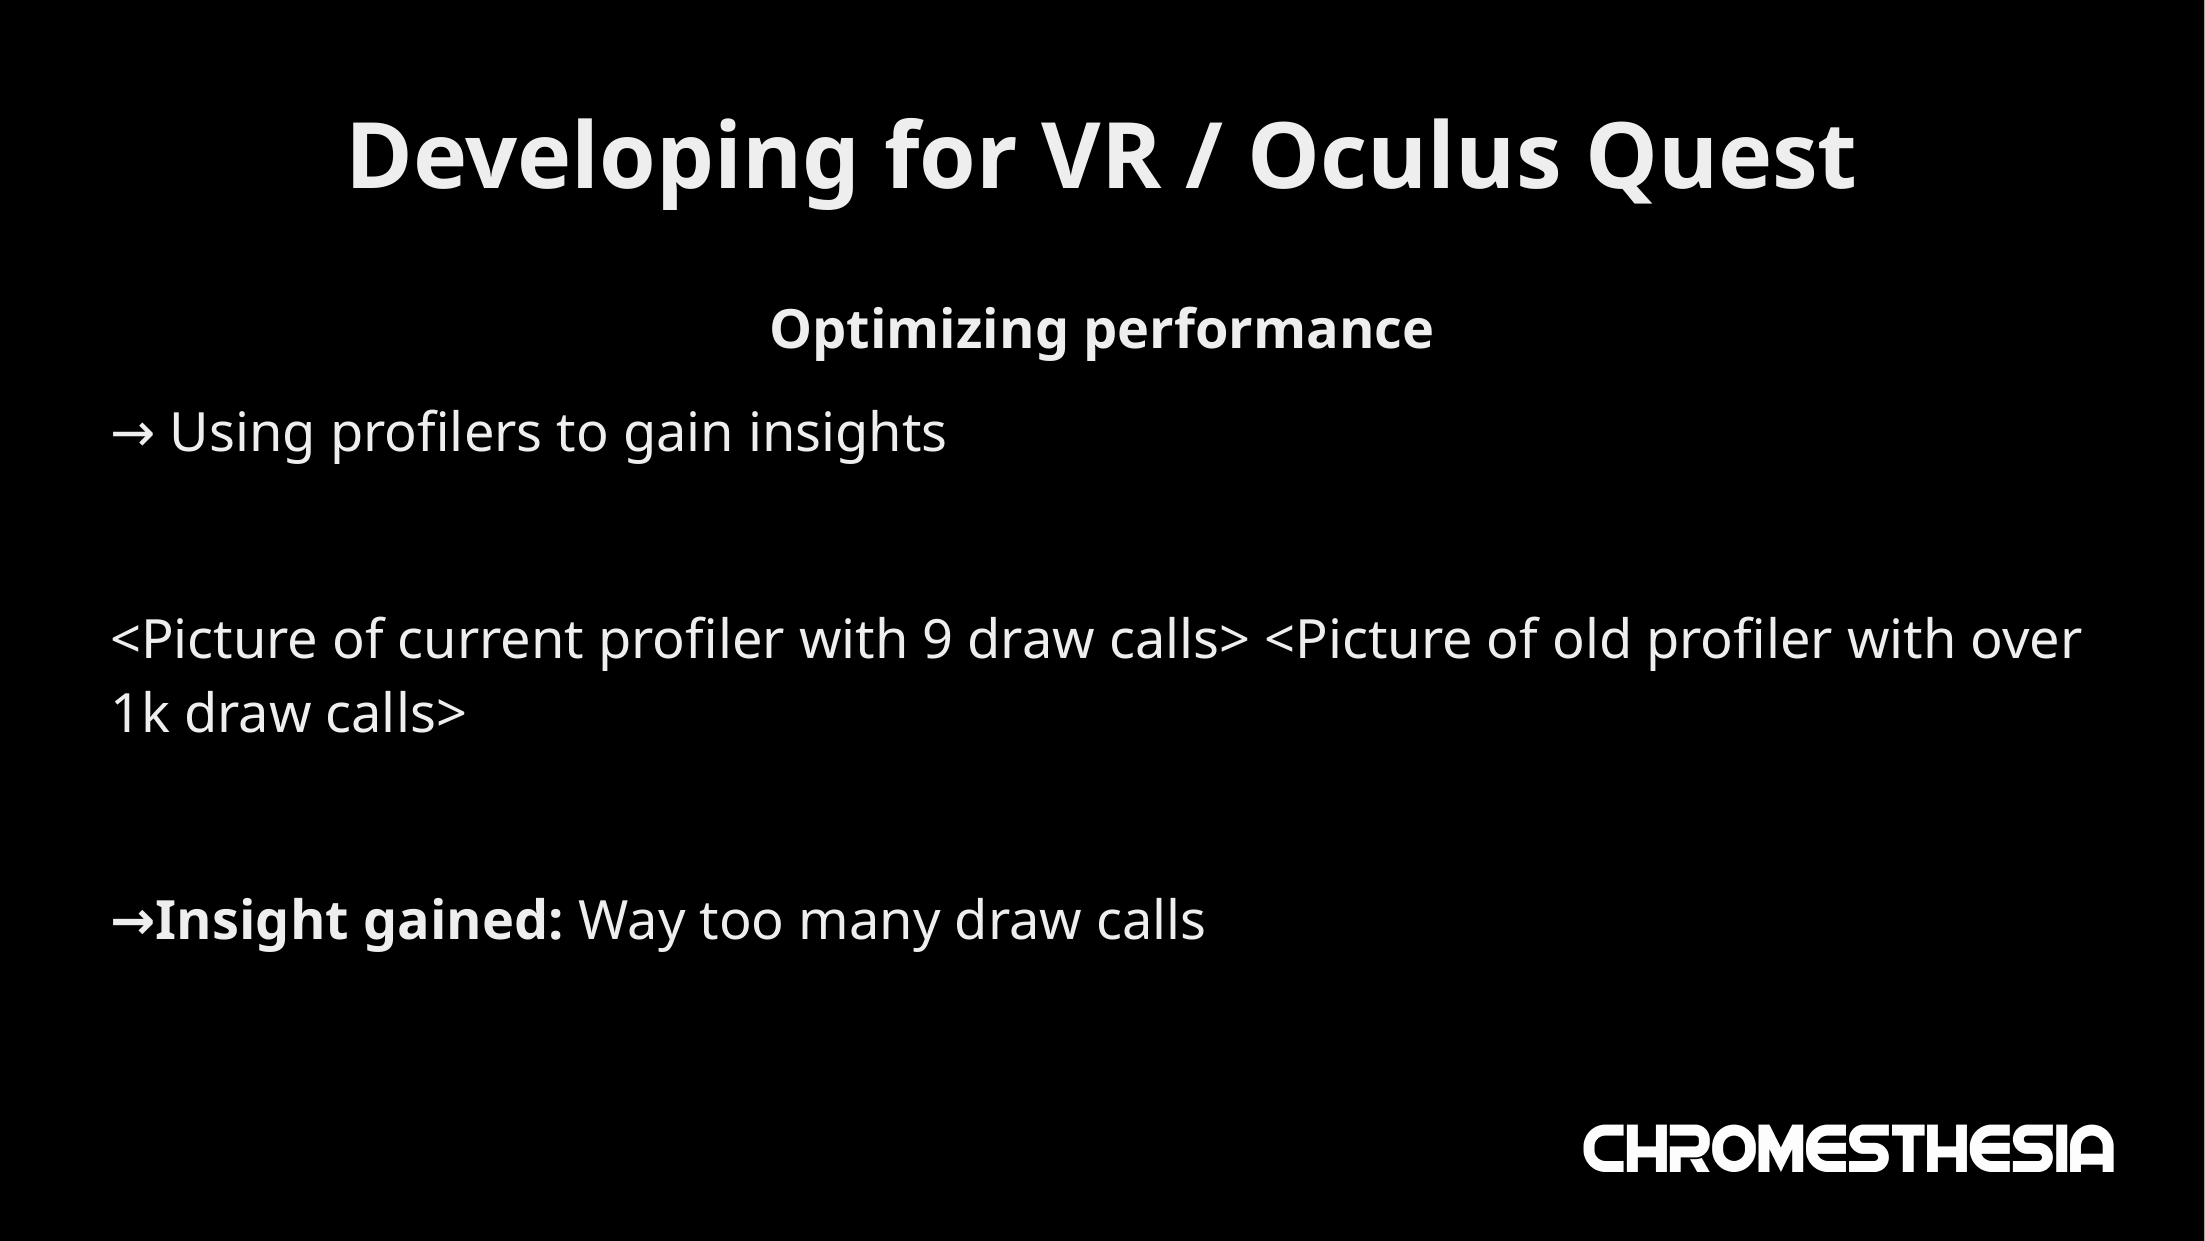

# Developing for VR / Oculus Quest
Optimizing performance
→ Using profilers to gain insights
<Picture of current profiler with 9 draw calls> <Picture of old profiler with over 1k draw calls>
→Insight gained: Way too many draw calls